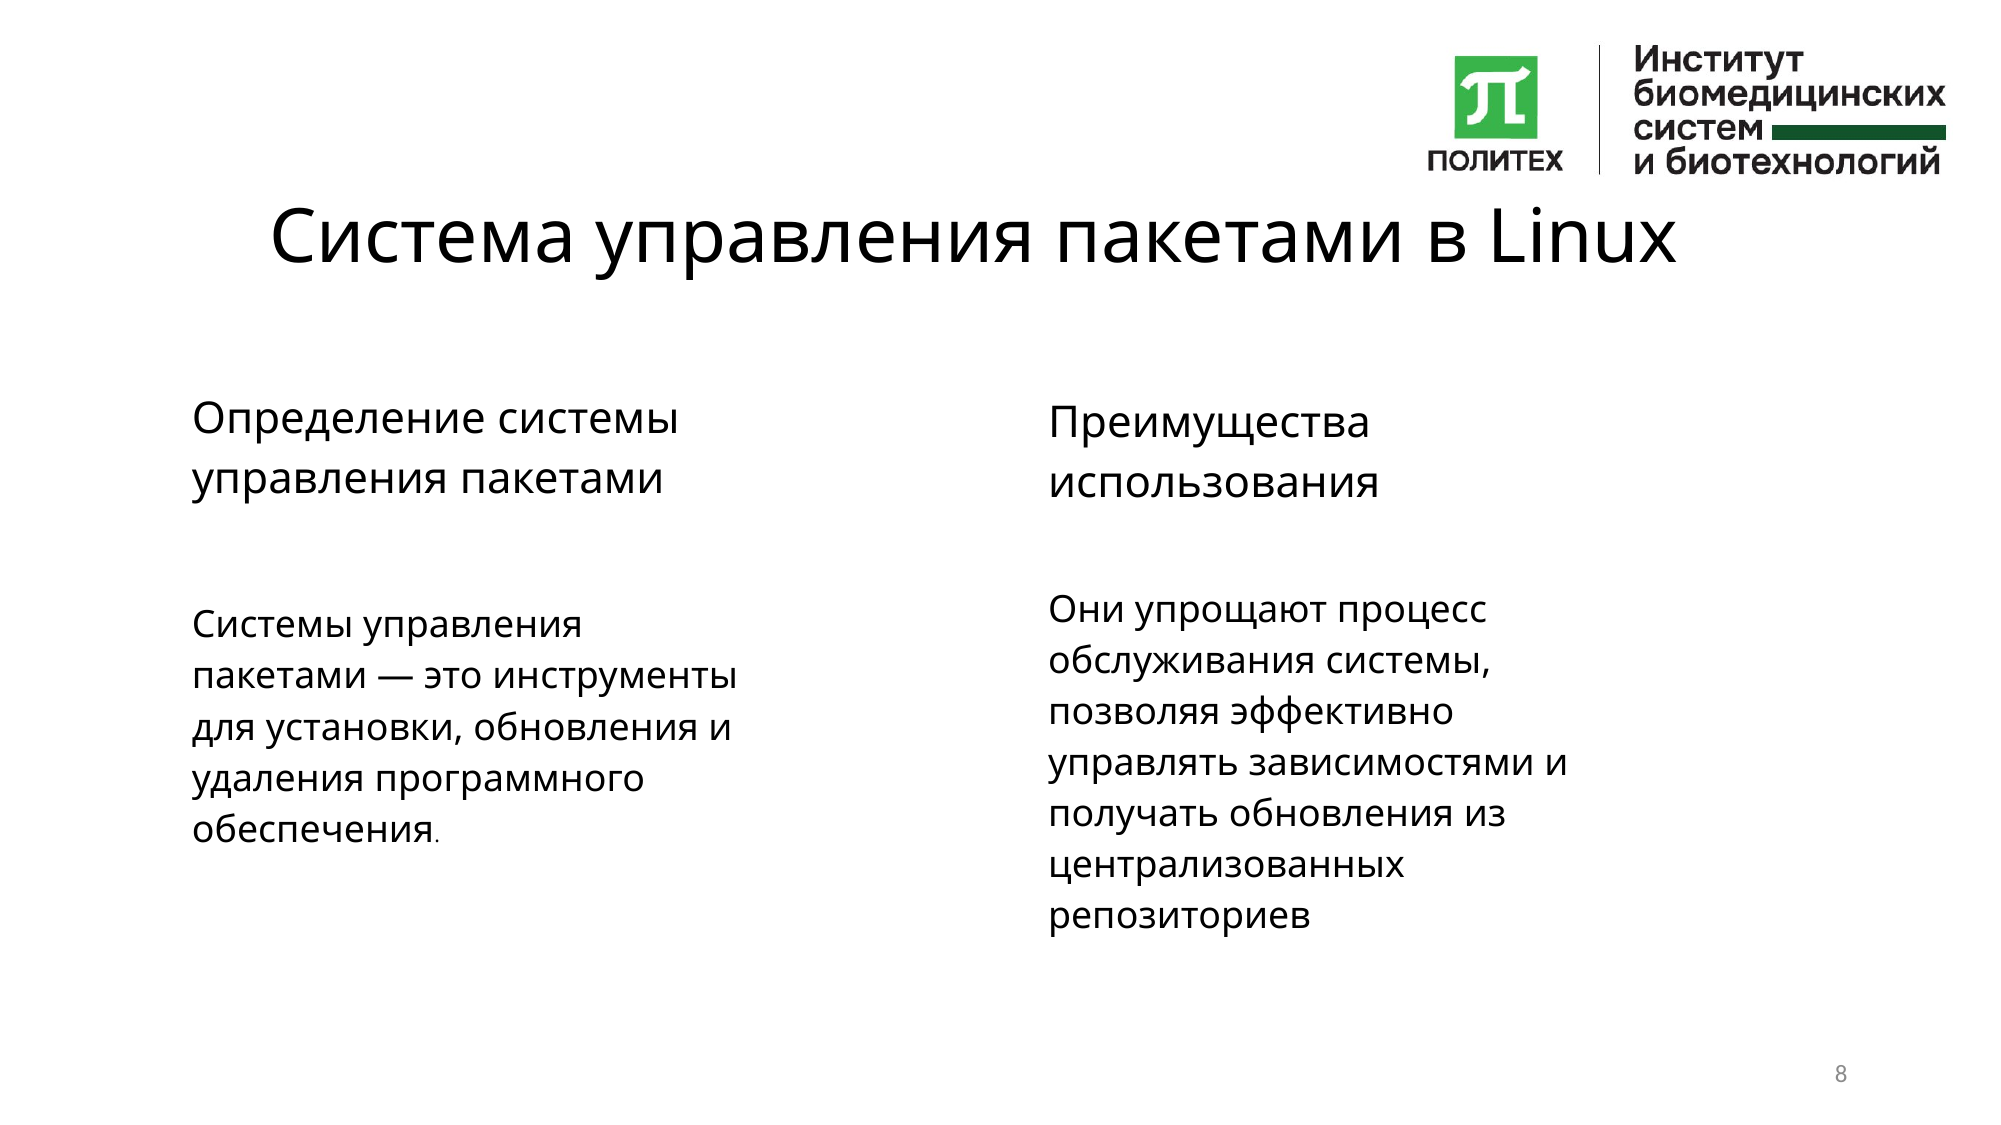

Система управления пакетами в Linux
Определение системы управления пакетами
Преимущества использования
Они упрощают процесс обслуживания системы, позволяя эффективно управлять зависимостями и получать обновления из централизованных репозиториев
Системы управления пакетами — это инструменты для установки, обновления и удаления программного обеспечения.
8